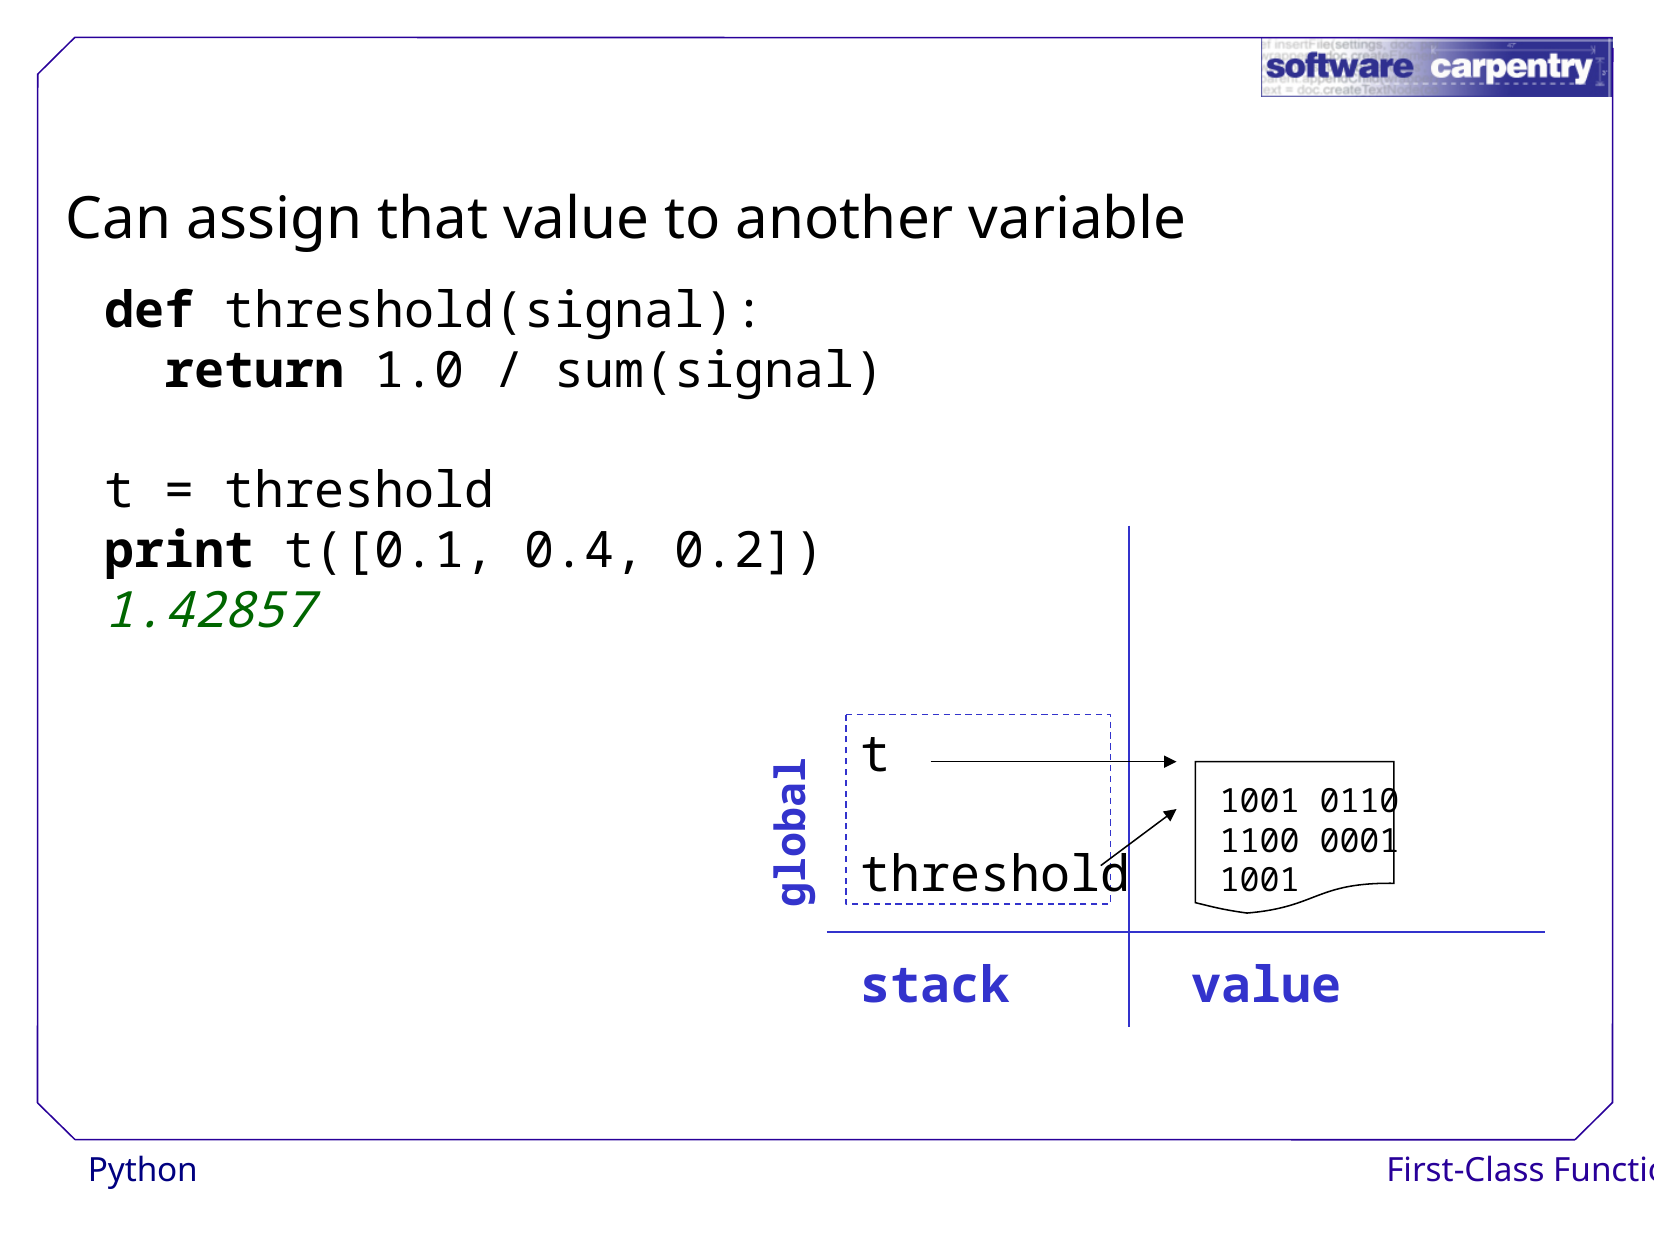

Can assign that value to another variable
def threshold(signal):
 return 1.0 / sum(signal)
t = threshold
print t([0.1, 0.4, 0.2])
1.42857
t
threshold
1001 0110
1100 0001
1001
global
stack
value